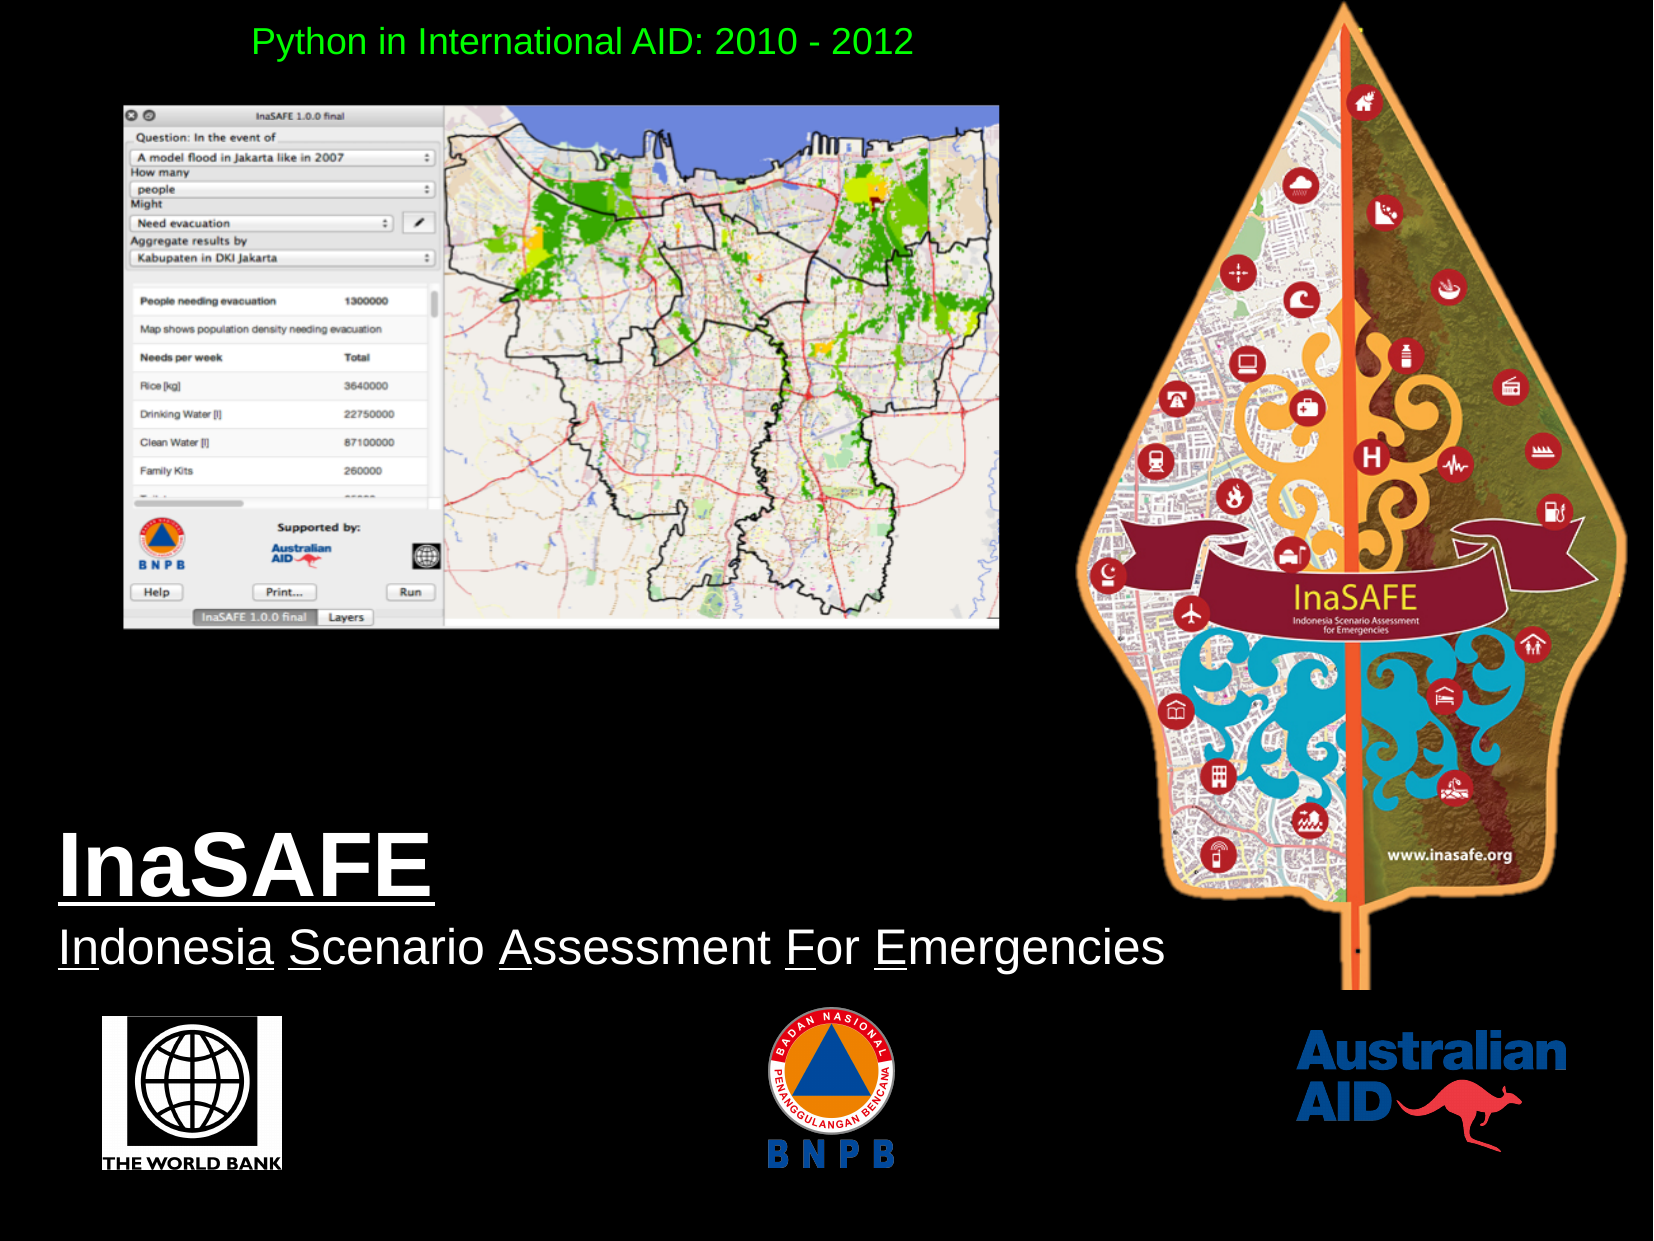

Python in International AID: 2010 - 2012
InaSAFE
Indonesia Scenario Assessment For Emergencies